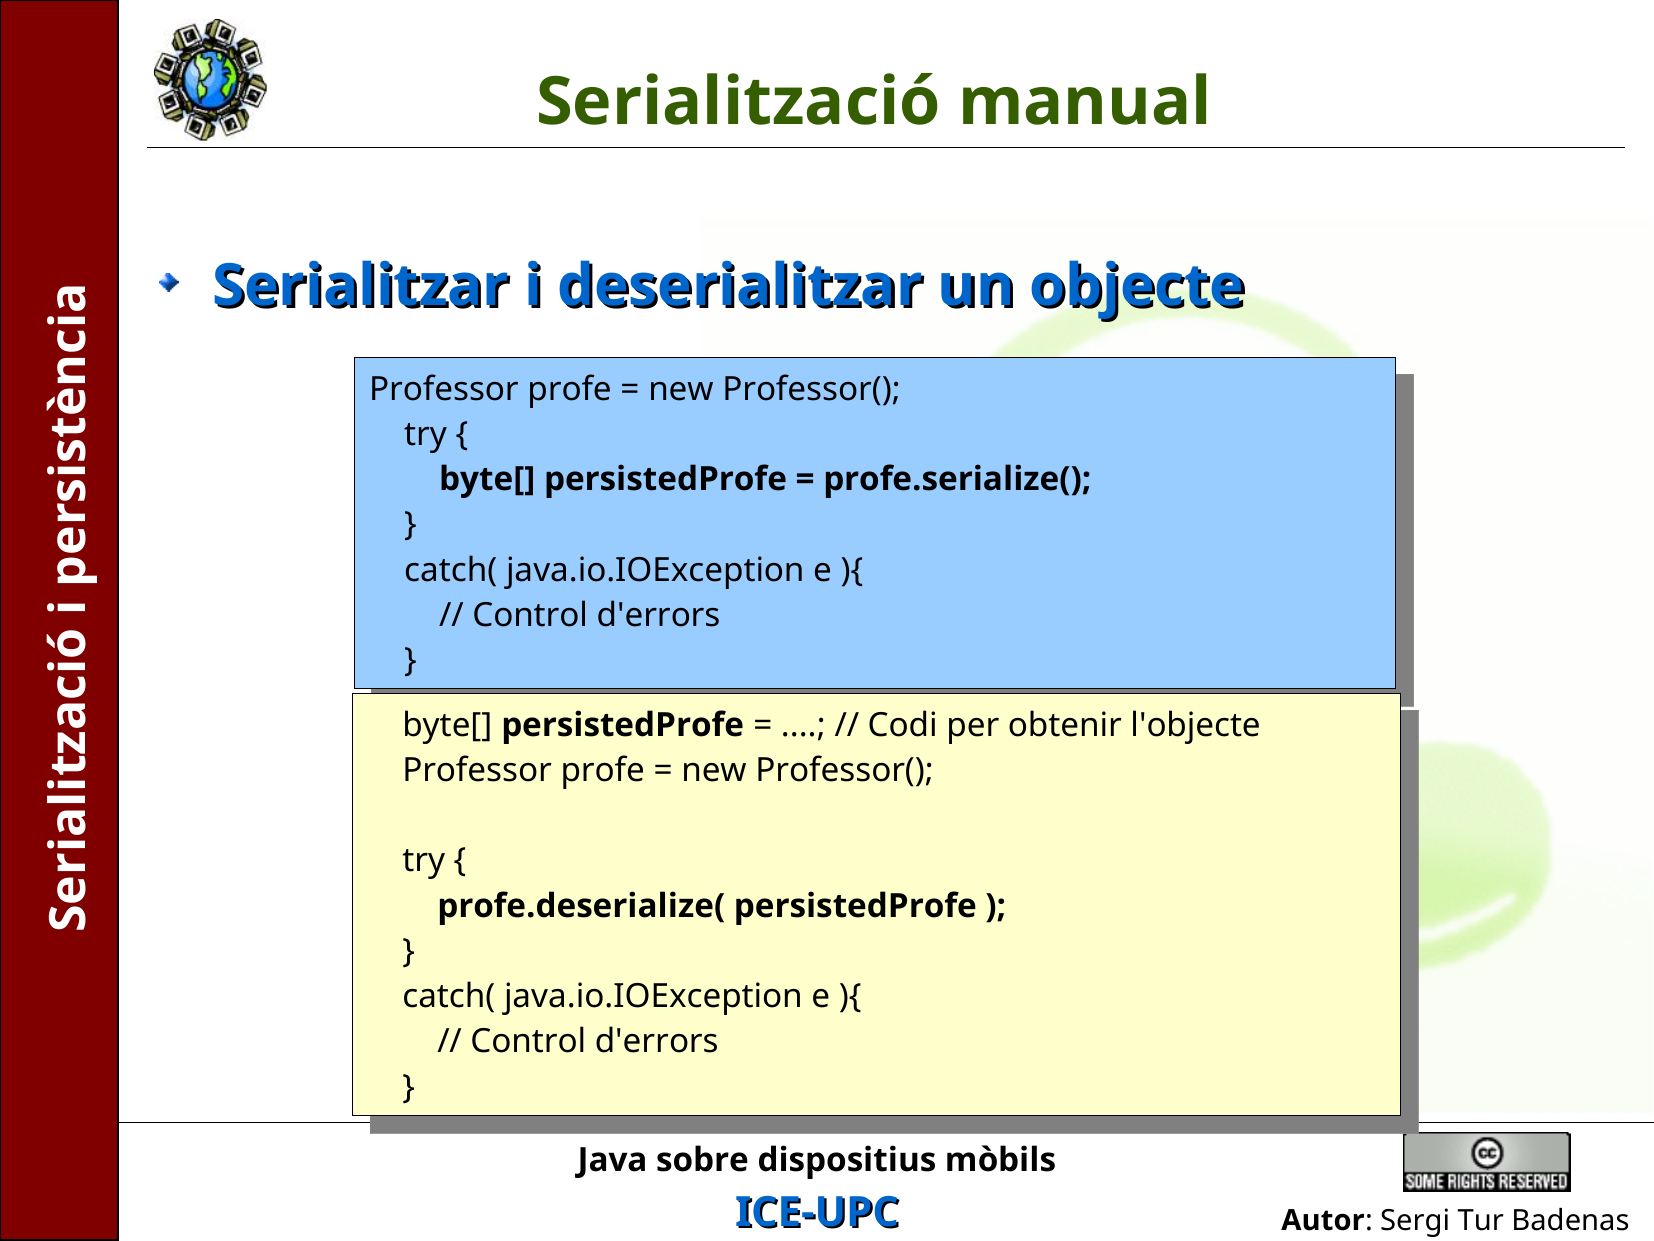

# Serialització manual
Serialitzar i deserialitzar un objecte
Professor profe = new Professor();
 try {
 byte[] persistedProfe = profe.serialize();
 }
 catch( java.io.IOException e ){
 // Control d'errors
 }
 byte[] persistedProfe = ....; // Codi per obtenir l'objecte
 Professor profe = new Professor();
 try {
 profe.deserialize( persistedProfe );
 }
 catch( java.io.IOException e ){
 // Control d'errors
 }